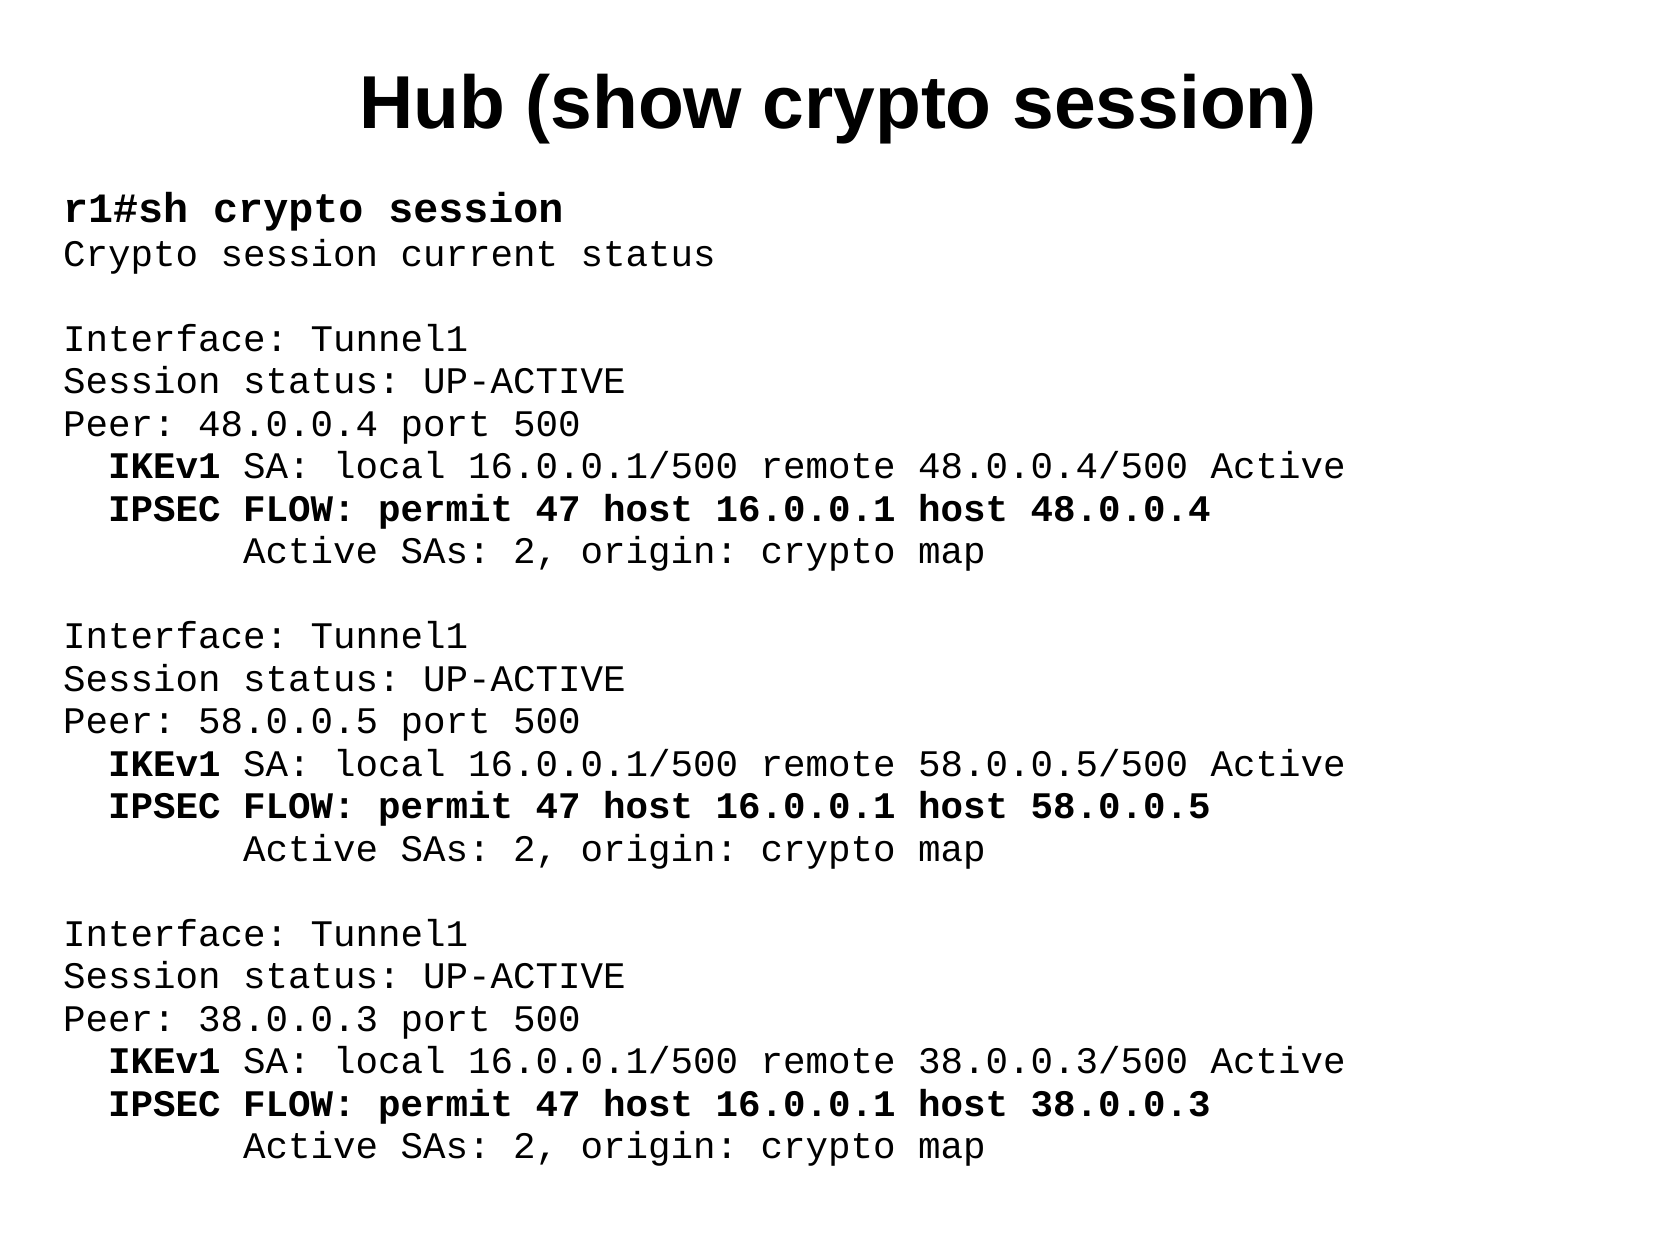

Hub (show crypto session)
# r1#sh crypto session
Crypto session current status
Interface: Tunnel1
Session status: UP-ACTIVE
Peer: 48.0.0.4 port 500
 IKEv1 SA: local 16.0.0.1/500 remote 48.0.0.4/500 Active
 IPSEC FLOW: permit 47 host 16.0.0.1 host 48.0.0.4
 Active SAs: 2, origin: crypto map
Interface: Tunnel1
Session status: UP-ACTIVE
Peer: 58.0.0.5 port 500
 IKEv1 SA: local 16.0.0.1/500 remote 58.0.0.5/500 Active
 IPSEC FLOW: permit 47 host 16.0.0.1 host 58.0.0.5
 Active SAs: 2, origin: crypto map
Interface: Tunnel1
Session status: UP-ACTIVE
Peer: 38.0.0.3 port 500
 IKEv1 SA: local 16.0.0.1/500 remote 38.0.0.3/500 Active
 IPSEC FLOW: permit 47 host 16.0.0.1 host 38.0.0.3
 Active SAs: 2, origin: crypto map